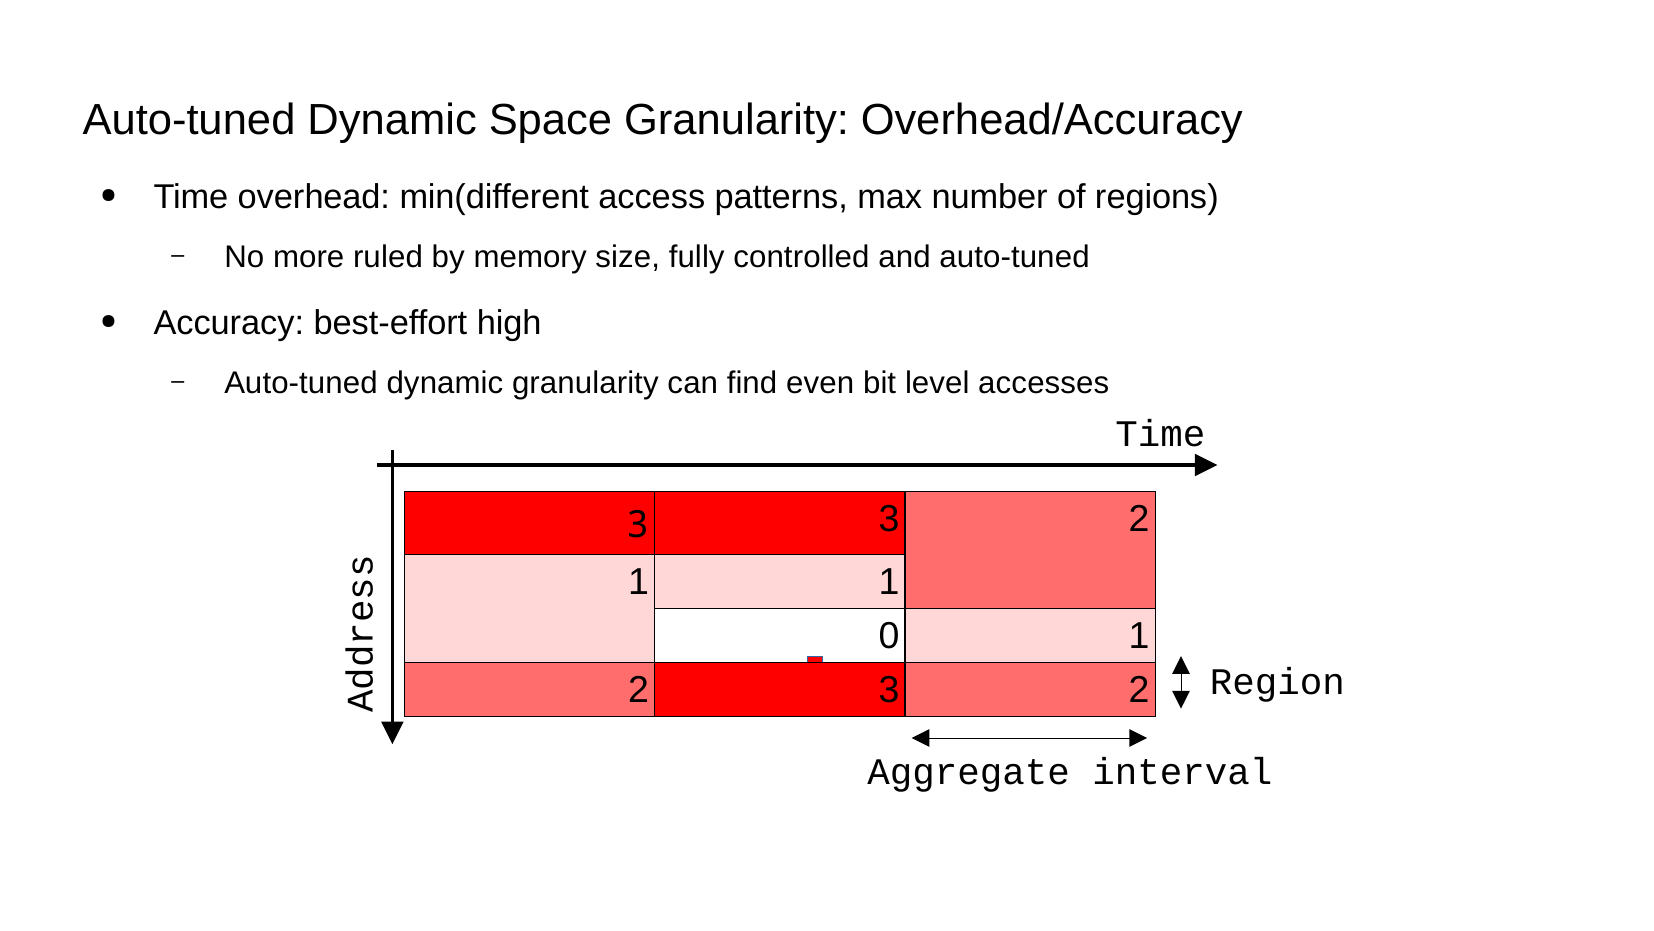

# Auto-tuned Dynamic Space Granularity: Overhead/Accuracy
Time overhead: min(different access patterns, max number of regions)
No more ruled by memory size, fully controlled and auto-tuned
Accuracy: best-effort high
Auto-tuned dynamic granularity can find even bit level accesses
Time
| 3 | 3 | 2 |
| --- | --- | --- |
| 1 | 1 | |
| | 0 | 1 |
| 2 | 3 | 2 |
Address
Region
Aggregate interval